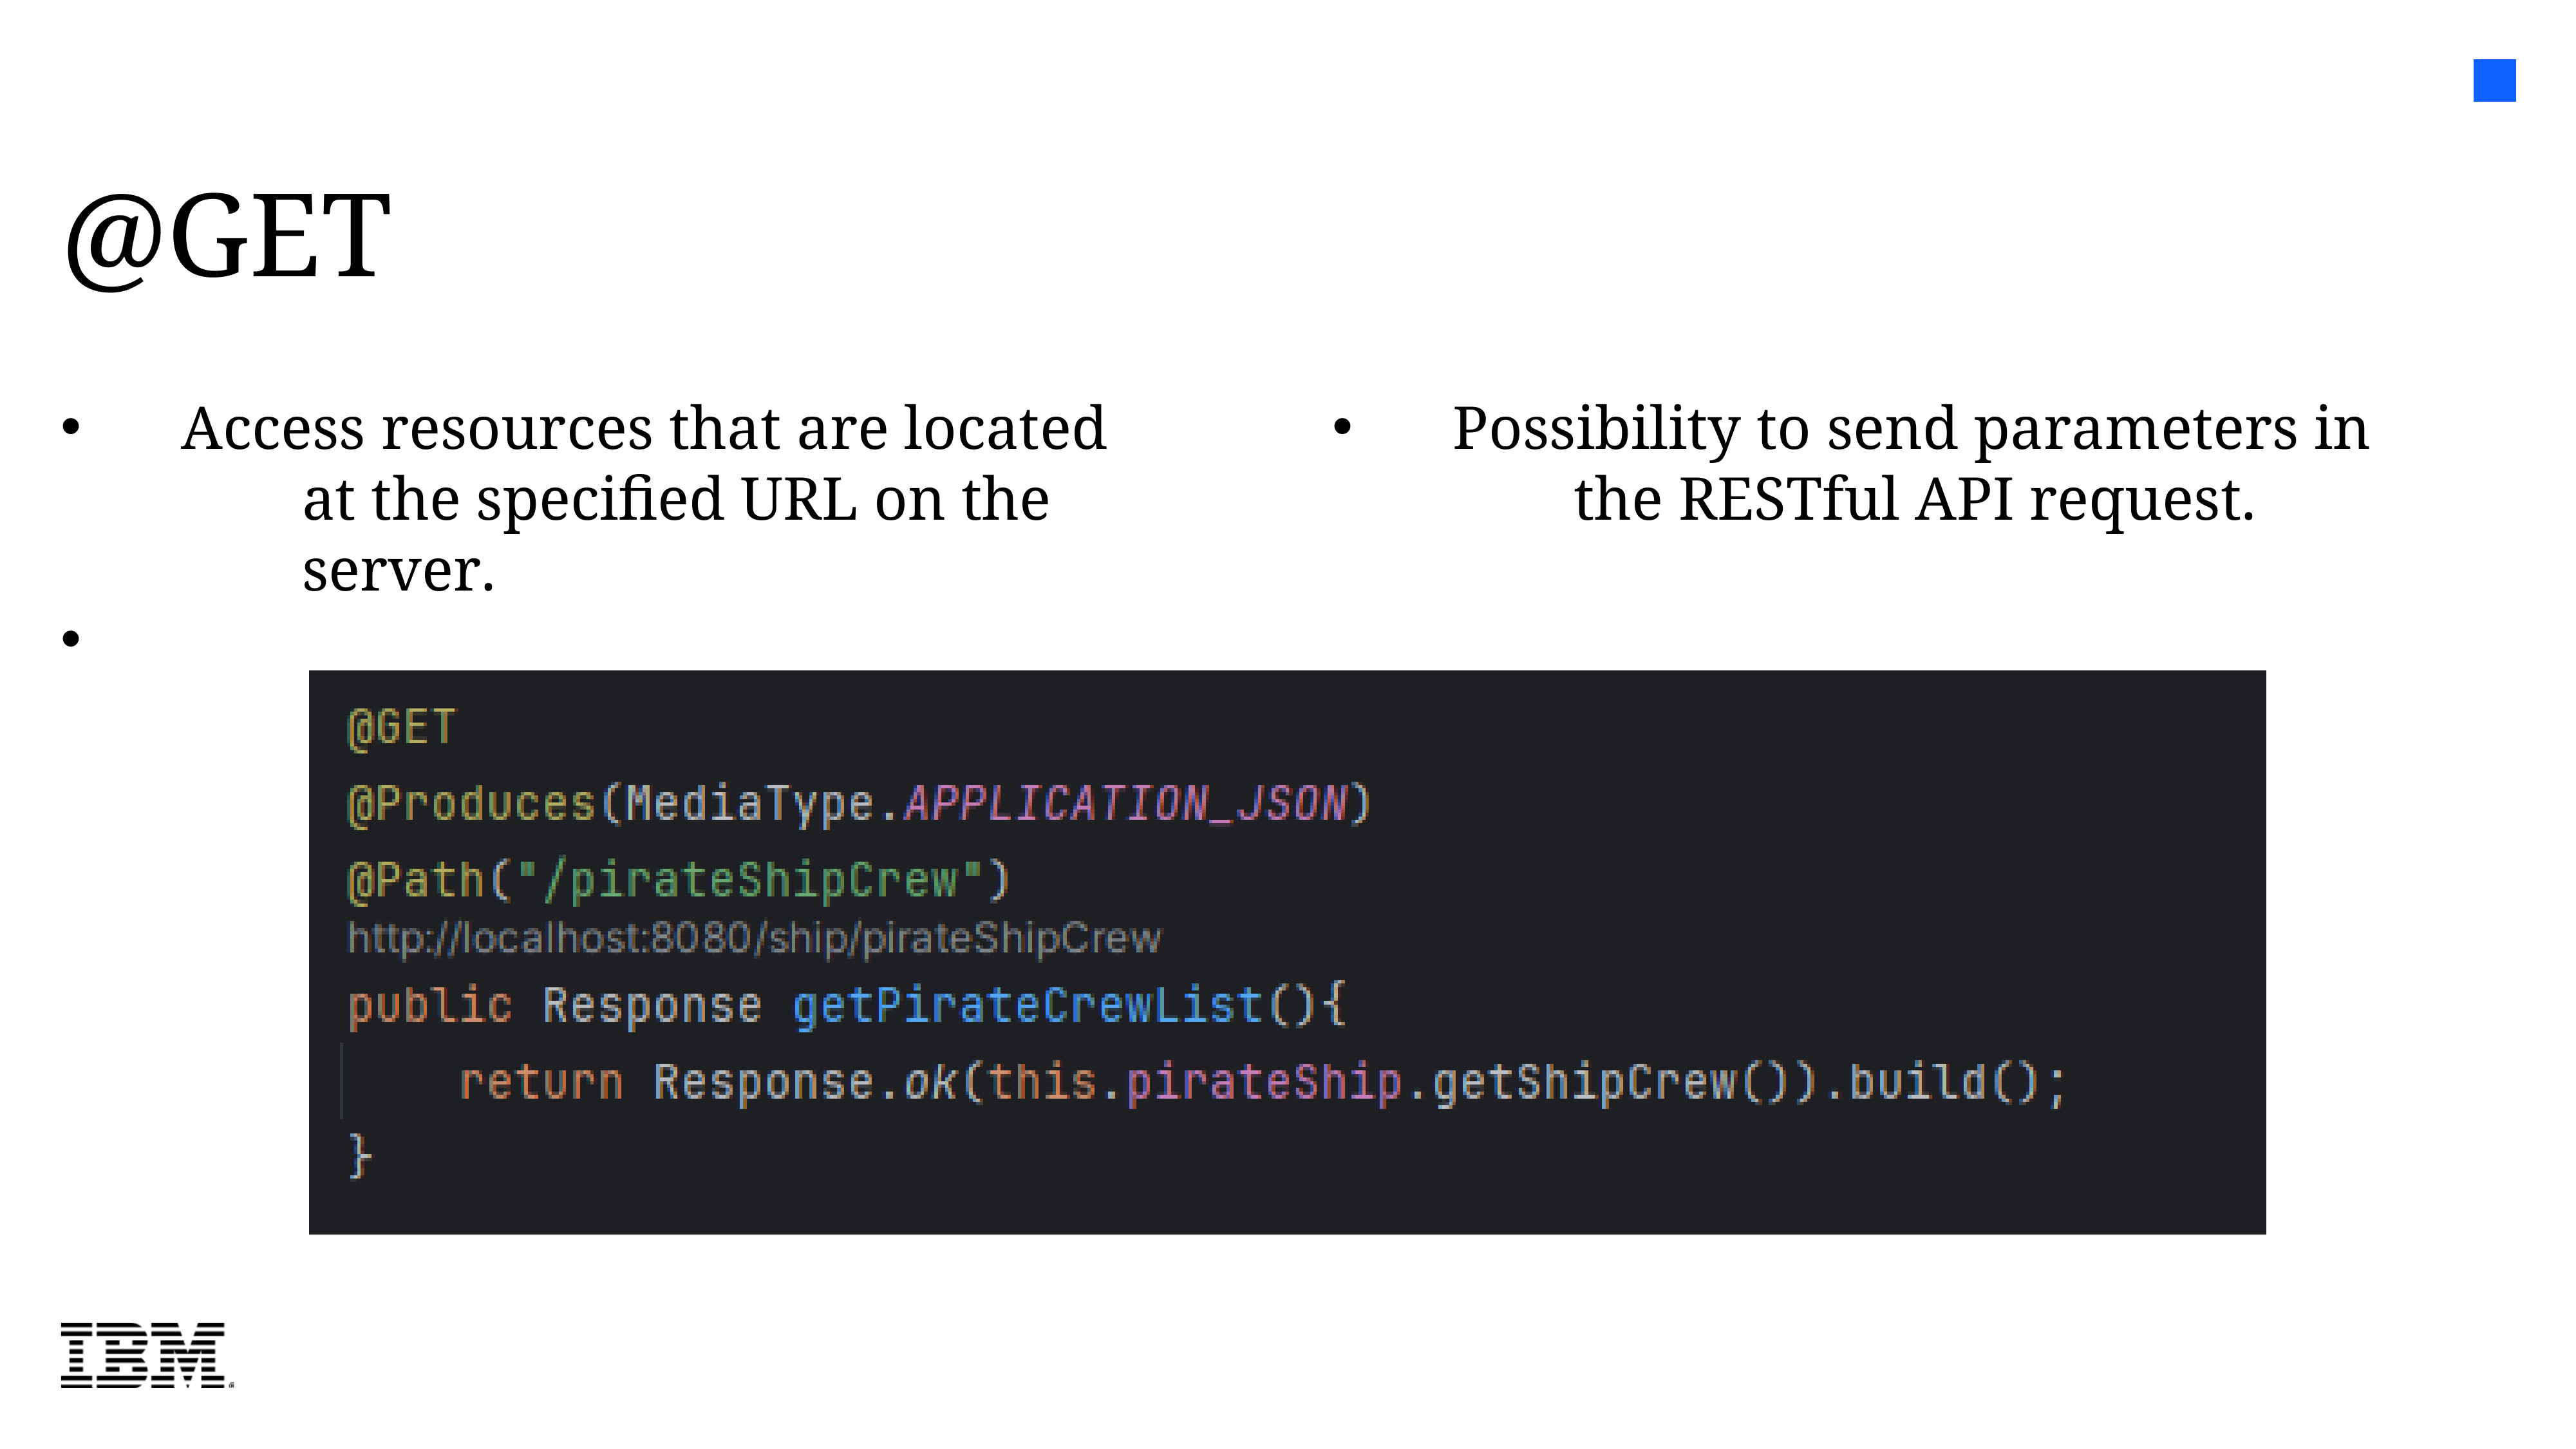

# @GET
Access resources that are located at the specified URL on the server.
Possibility to send parameters in the RESTful API request.